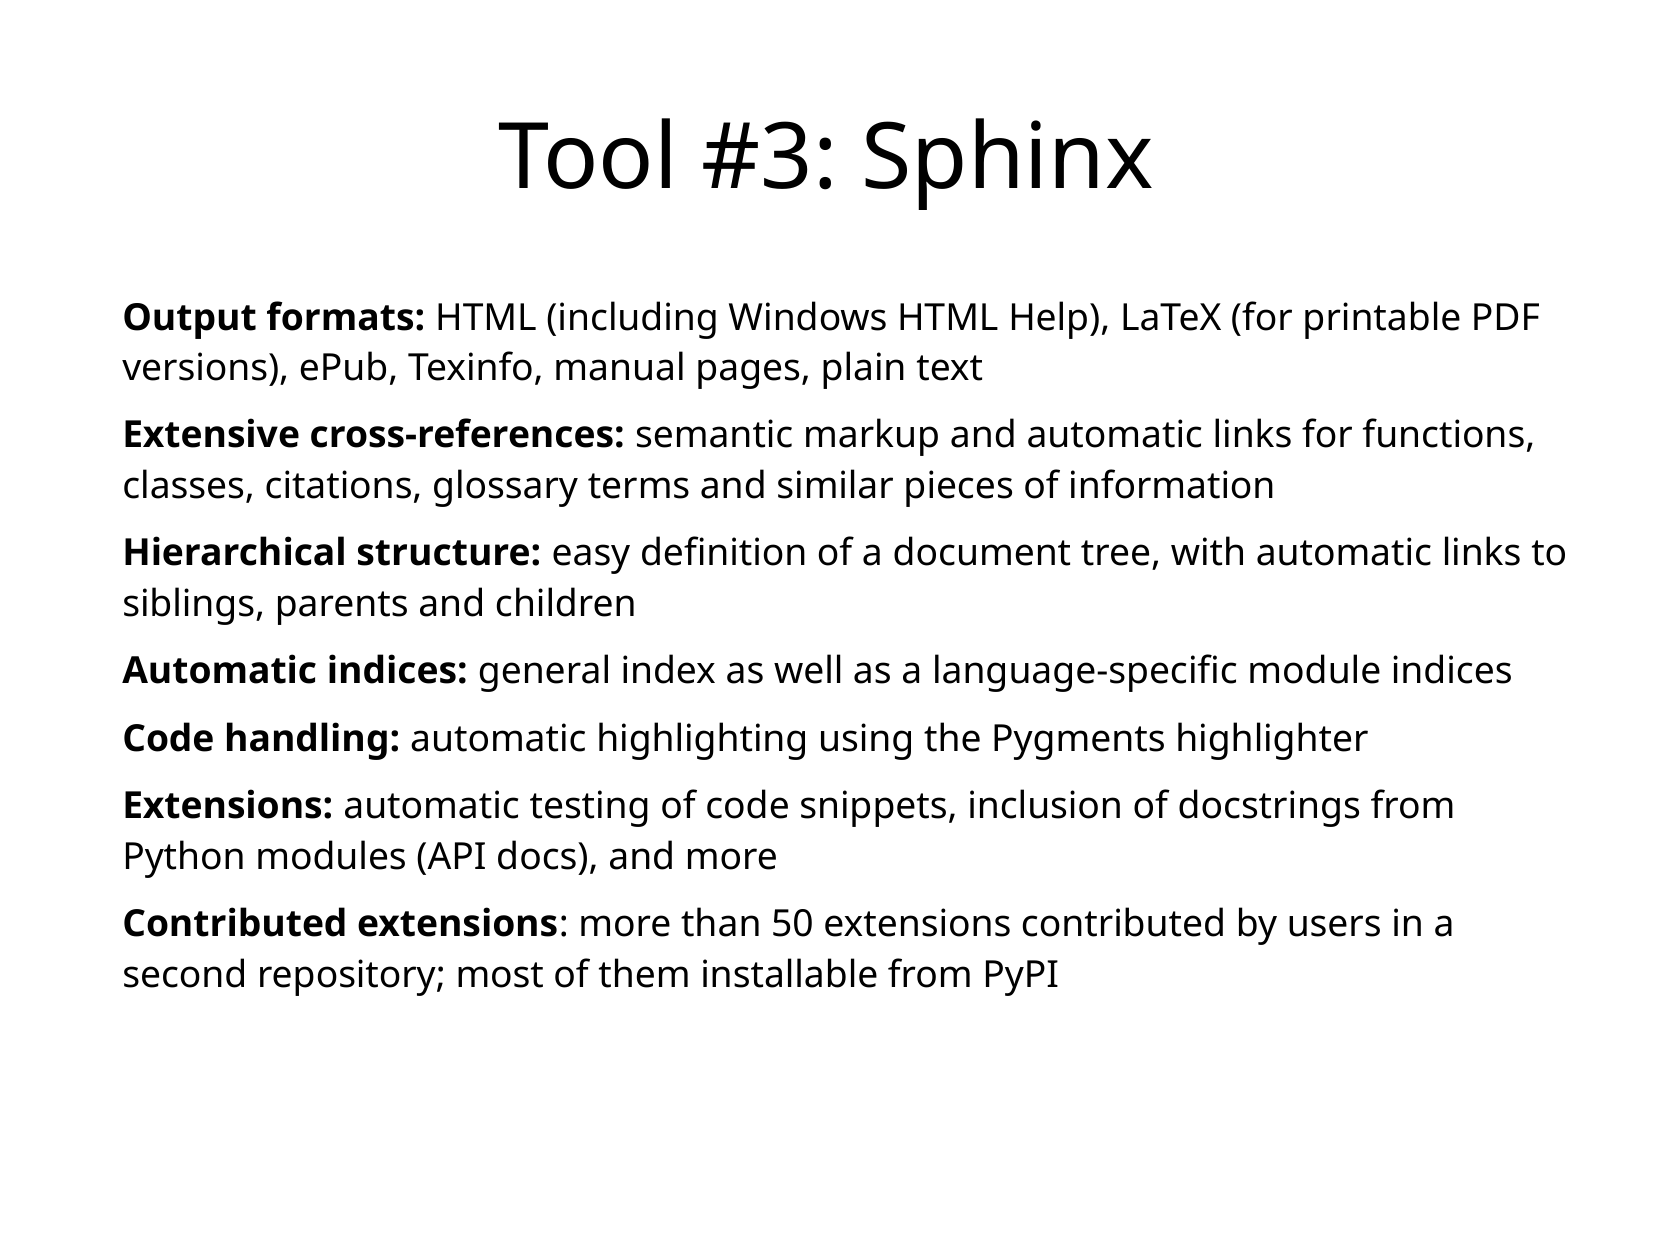

# Tool #3: Sphinx
Output formats: HTML (including Windows HTML Help), LaTeX (for printable PDF versions), ePub, Texinfo, manual pages, plain text
Extensive cross-references: semantic markup and automatic links for functions, classes, citations, glossary terms and similar pieces of information
Hierarchical structure: easy definition of a document tree, with automatic links to siblings, parents and children
Automatic indices: general index as well as a language-specific module indices
Code handling: automatic highlighting using the Pygments highlighter
Extensions: automatic testing of code snippets, inclusion of docstrings from Python modules (API docs), and more
Contributed extensions: more than 50 extensions contributed by users in a second repository; most of them installable from PyPI